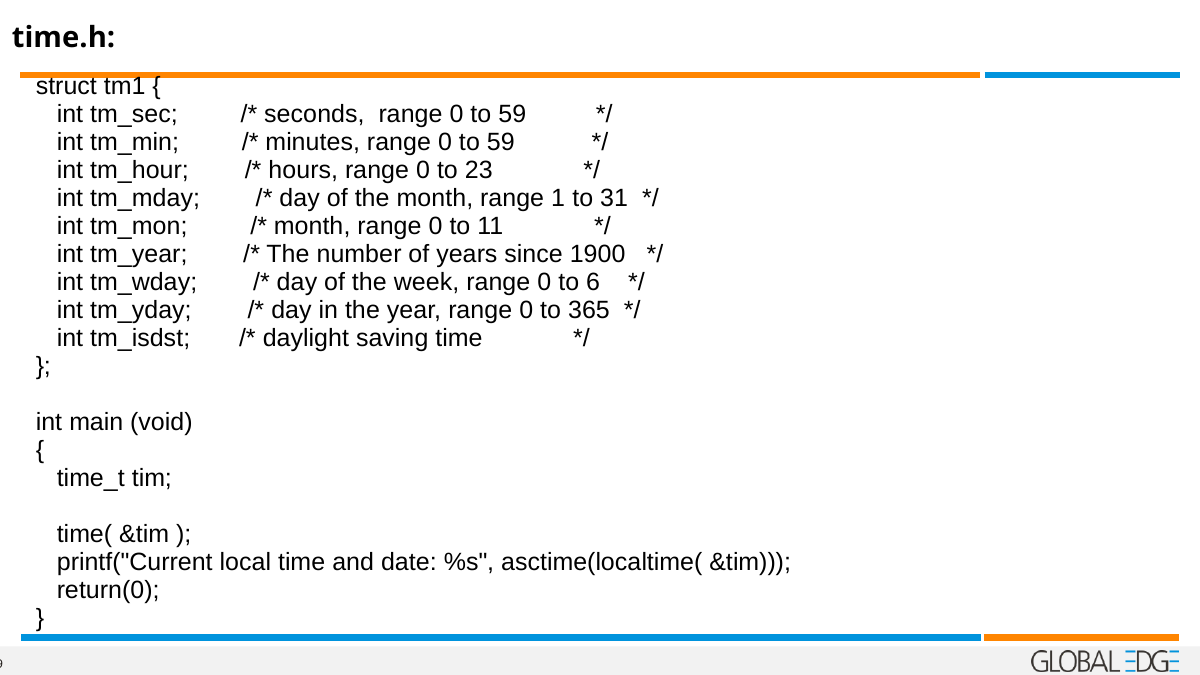

# time.h:
struct tm1 {
 int tm_sec; /* seconds, range 0 to 59 */
 int tm_min; /* minutes, range 0 to 59 */
 int tm_hour; /* hours, range 0 to 23 */
 int tm_mday; /* day of the month, range 1 to 31 */
 int tm_mon; /* month, range 0 to 11 */
 int tm_year; /* The number of years since 1900 */
 int tm_wday; /* day of the week, range 0 to 6 */
 int tm_yday; /* day in the year, range 0 to 365 */
 int tm_isdst; /* daylight saving time */
};
int main (void)
{
 time_t tim;
 time( &tim );
 printf("Current local time and date: %s", asctime(localtime( &tim)));
 return(0);
}